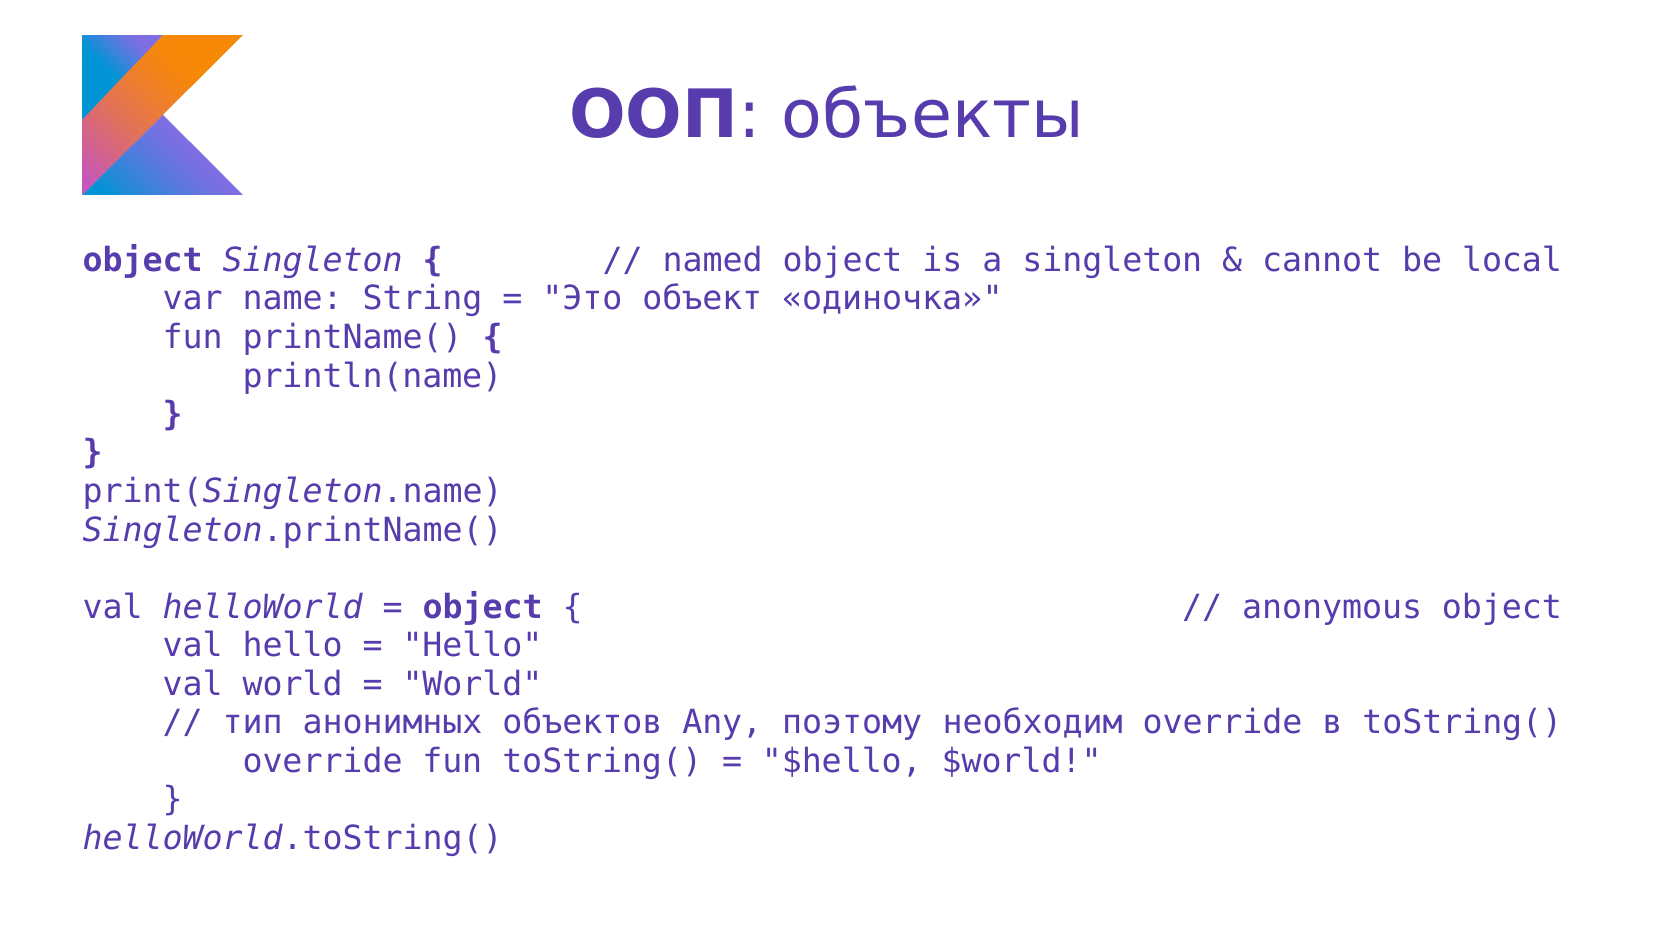

# ООП: объекты
object Singleton { // named object is a singleton & cannot be local
 var name: String = "Это объект «одиночка»"
 fun printName() {
 println(name)
 }
}
print(Singleton.name)
Singleton.printName()
val helloWorld = object { // anonymous object
 val hello = "Hello"
 val world = "World"
 // тип анонимных объектов Any, поэтому необходим override в toString()
 override fun toString() = "$hello, $world!"
 }
helloWorld.toString()